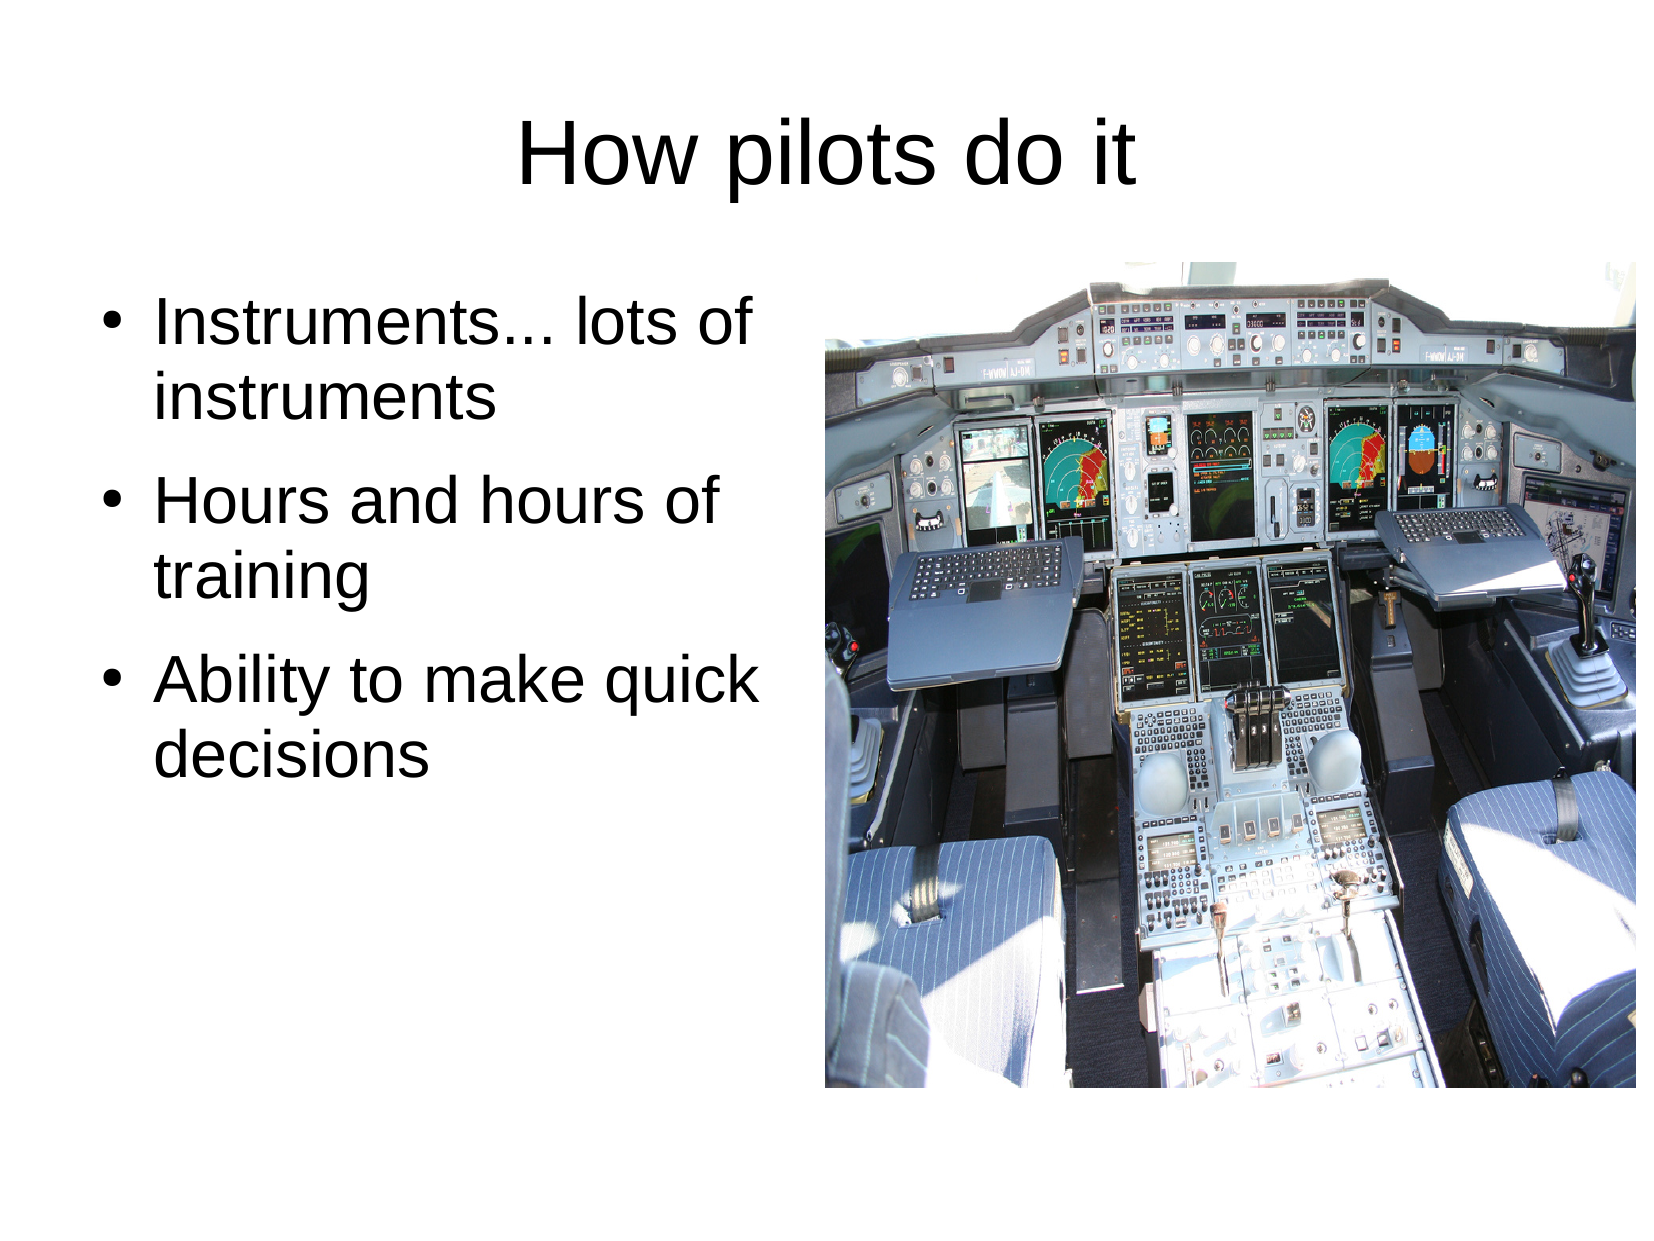

# How pilots do it
Instruments... lots of instruments
Hours and hours of training
Ability to make quick decisions